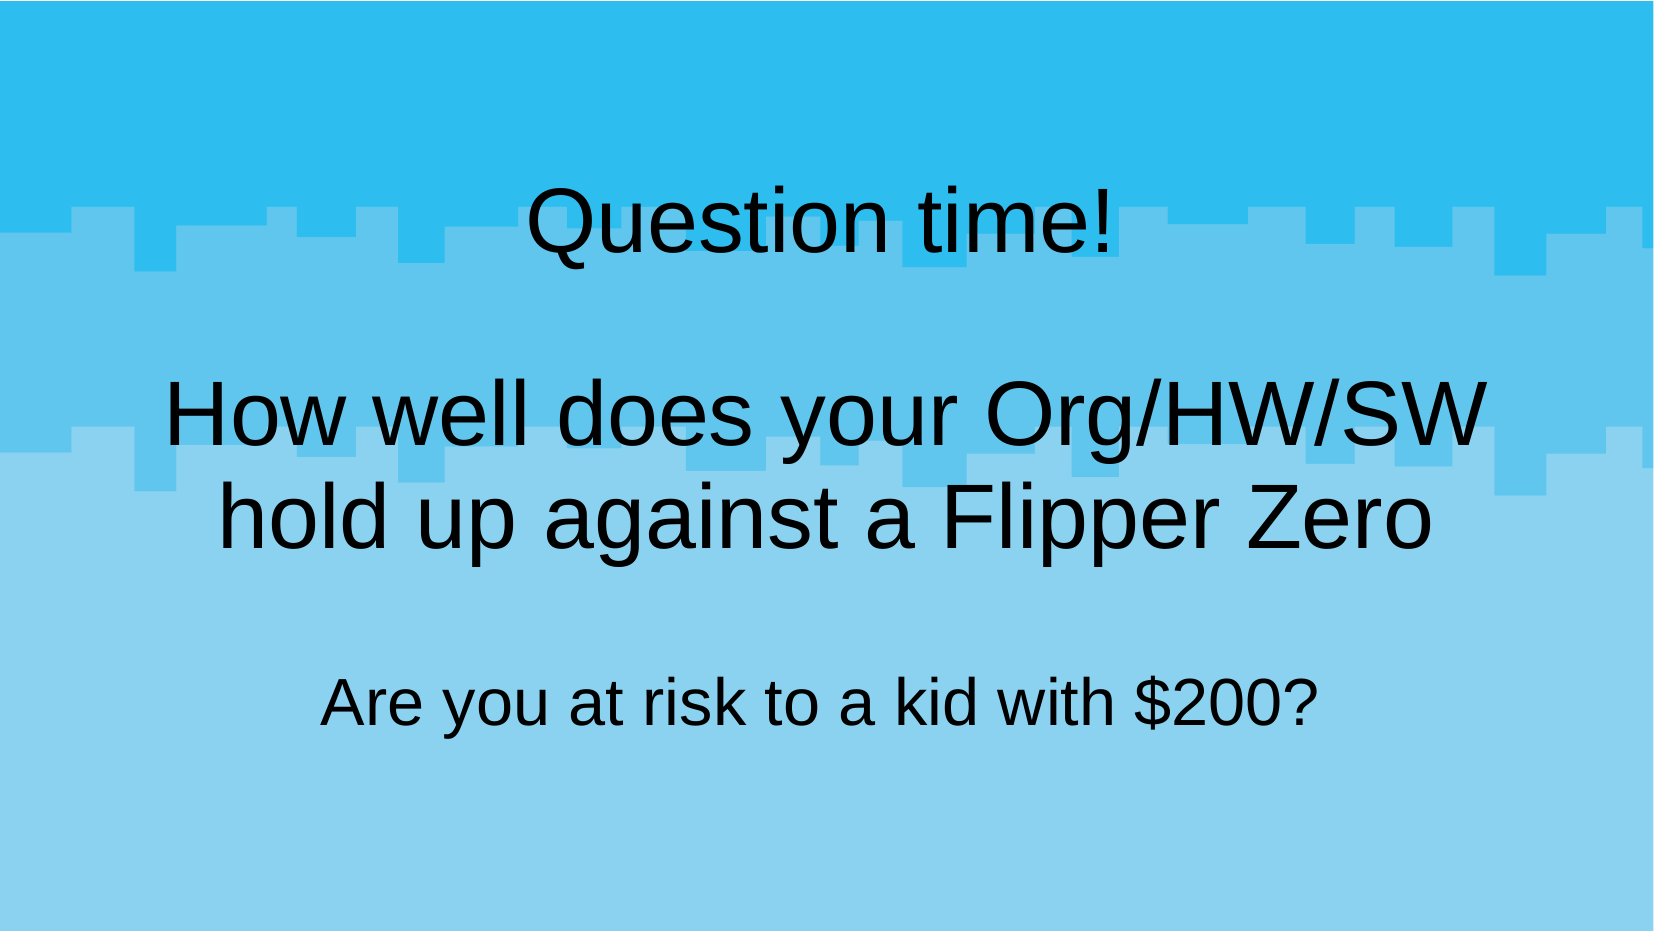

Question time!
# How well does your Org/HW/SW hold up against a Flipper Zero
Are you at risk to a kid with $200?